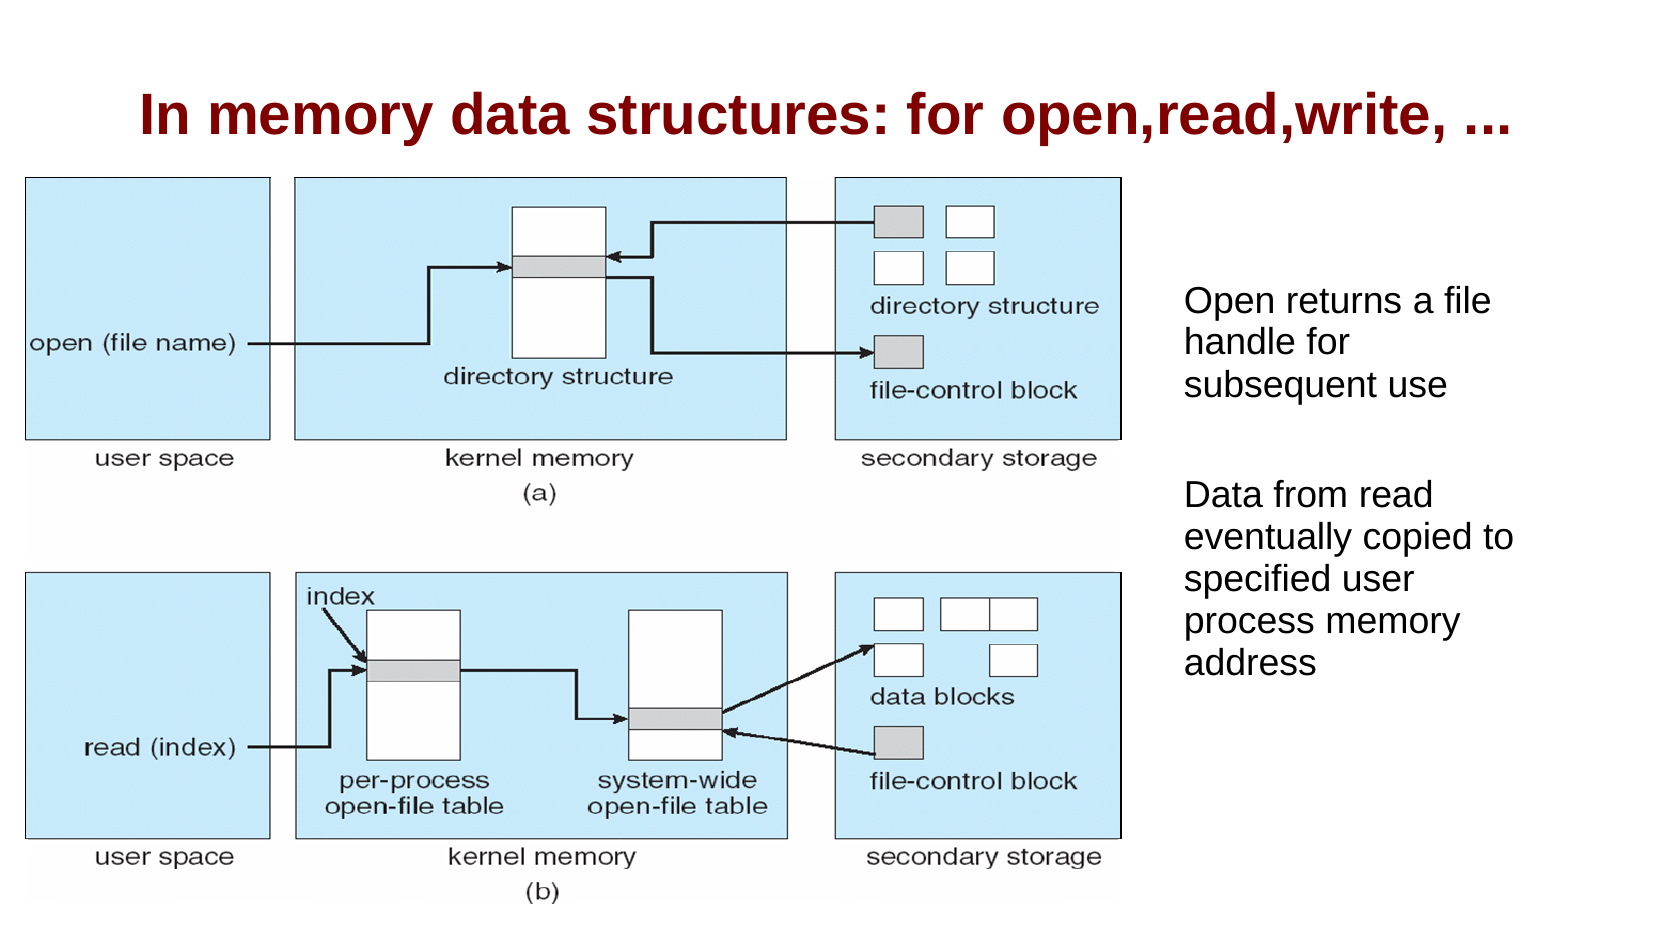

# In memory data structures: for open,read,write, ...
Open returns a file handle for subsequent use
Data from read eventually copied to specified user process memory address